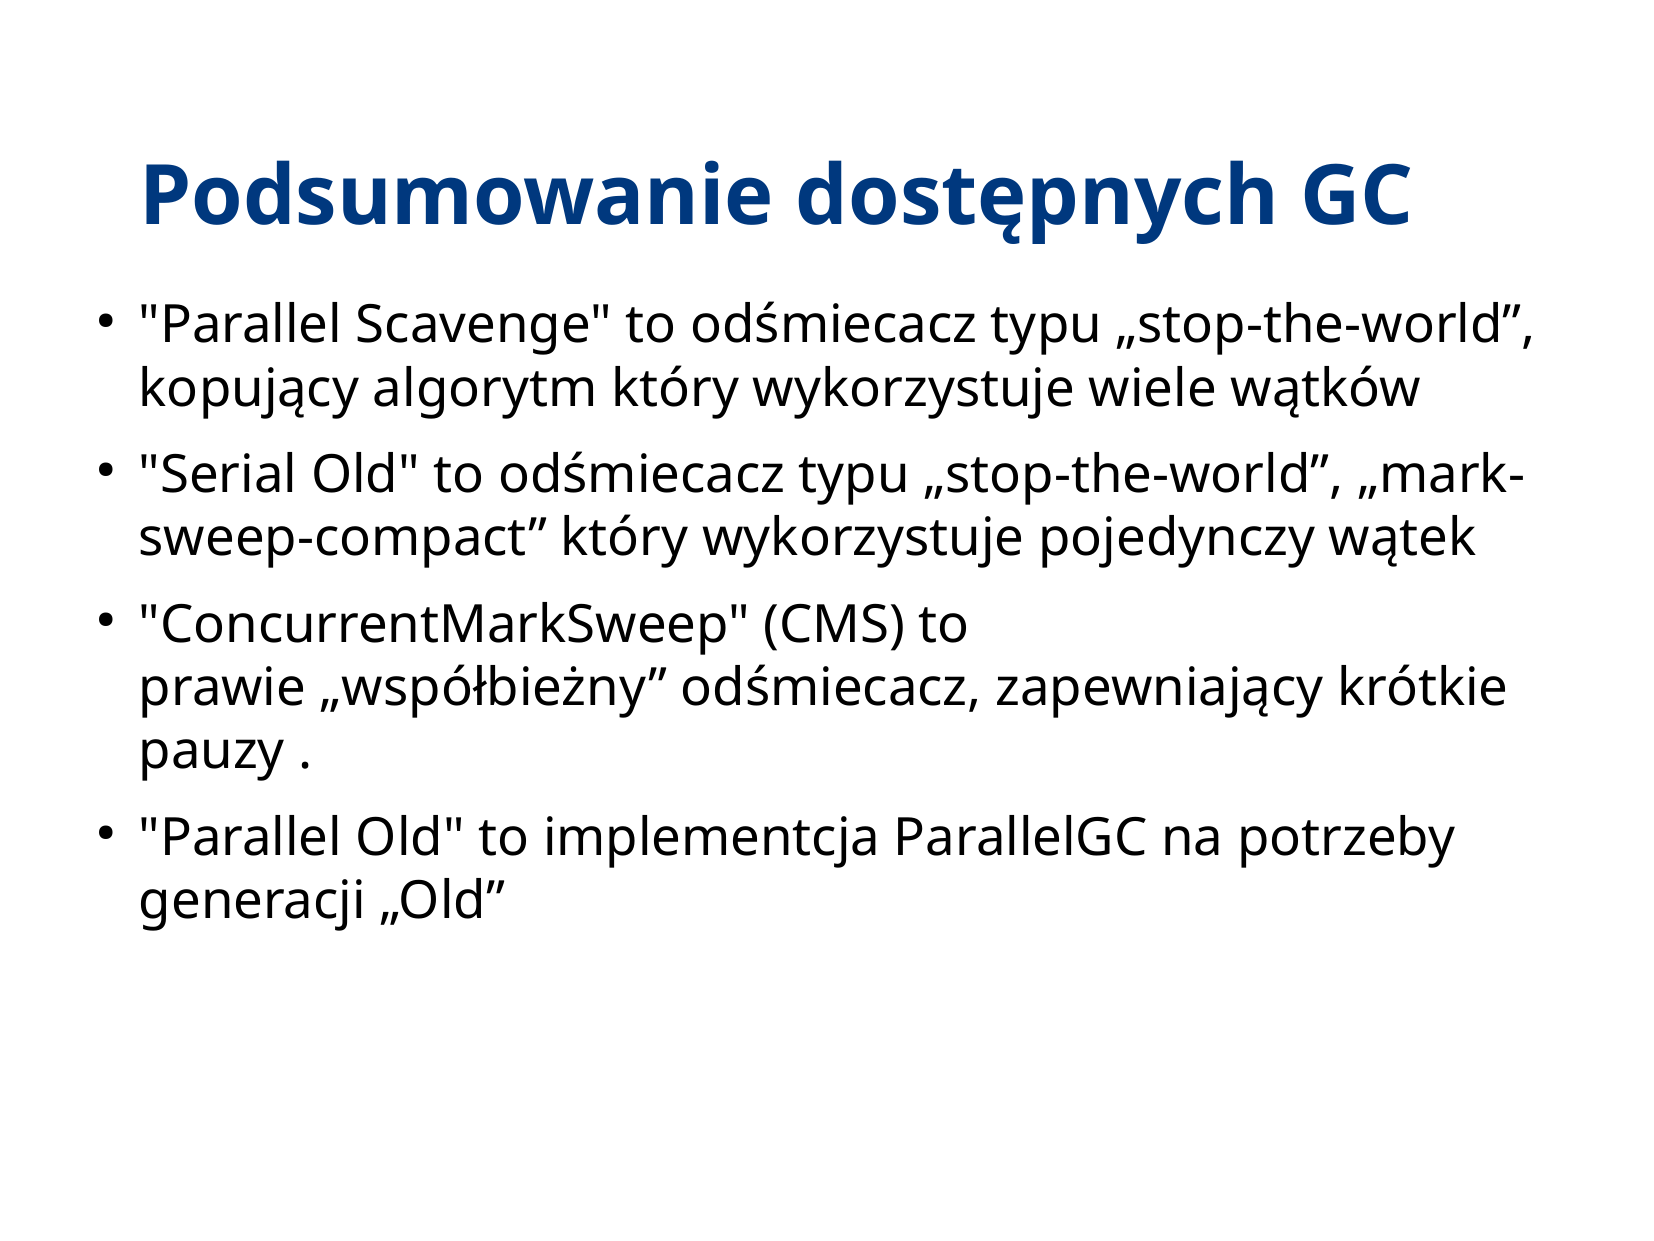

# Podsumowanie dostępnych GC
"Parallel Scavenge" to odśmiecacz typu „stop-the-world”, kopujący algorytm który wykorzystuje wiele wątków
"Serial Old" to odśmiecacz typu „stop-the-world”, „mark-sweep-compact” który wykorzystuje pojedynczy wątek
"ConcurrentMarkSweep" (CMS) to
prawie „współbieżny” odśmiecacz, zapewniający krótkie pauzy .
"Parallel Old" to implementcja ParallelGC na potrzeby generacji „Old”